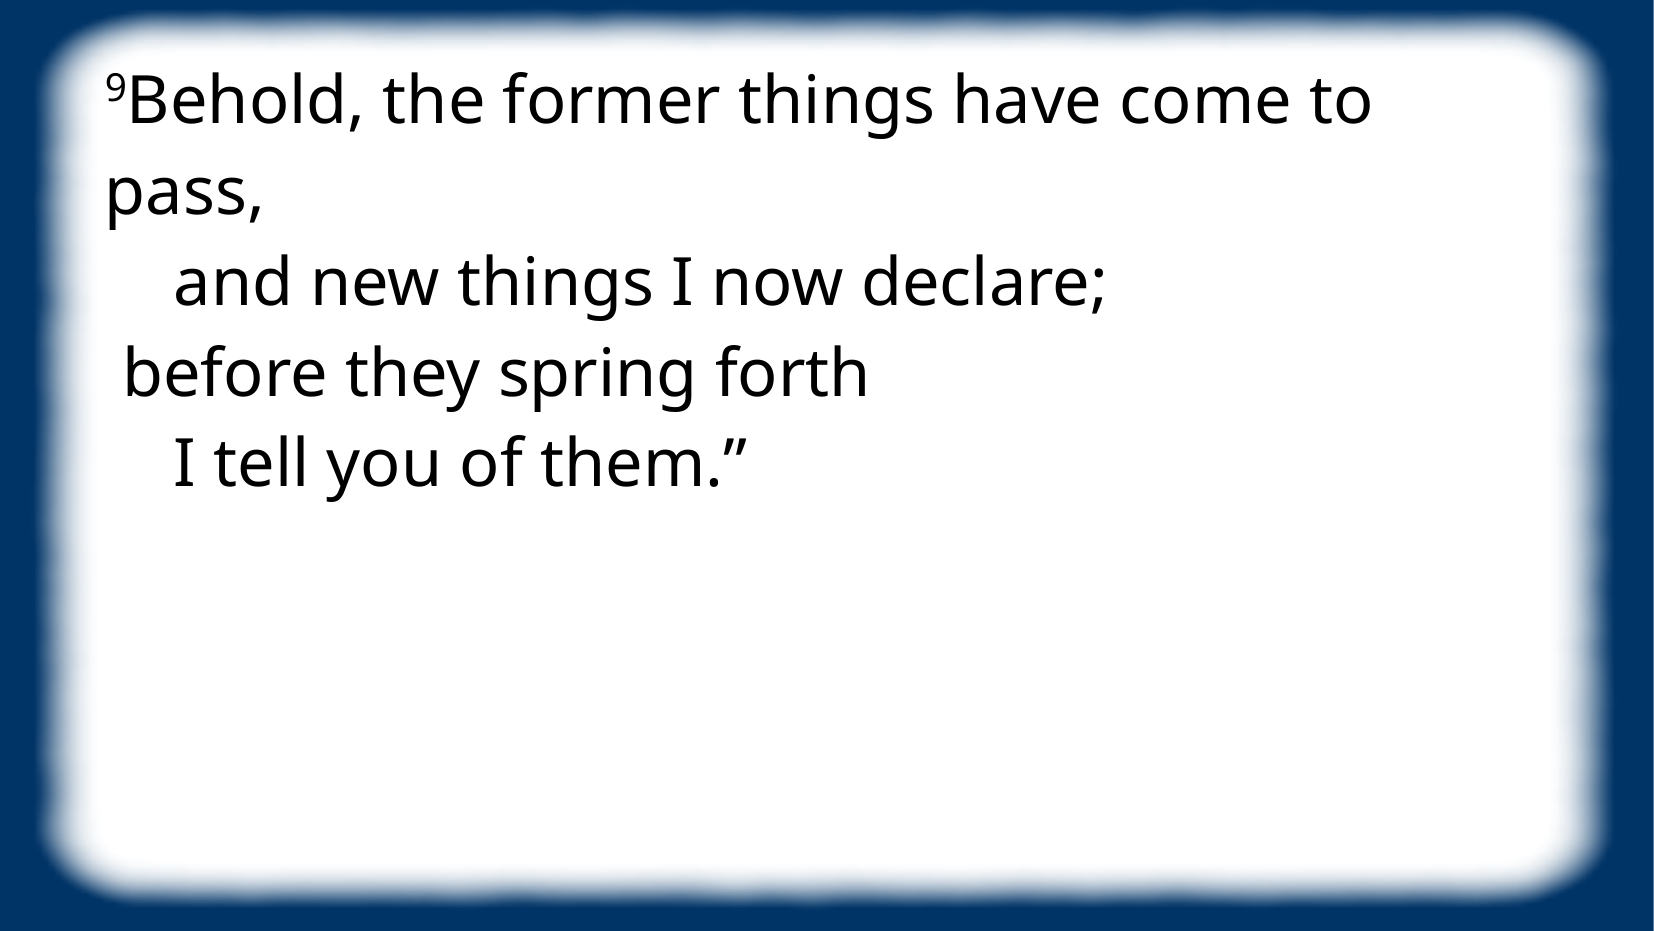

9Behold, the former things have come to pass,
 and new things I now declare;
 before they spring forth
 I tell you of them.”